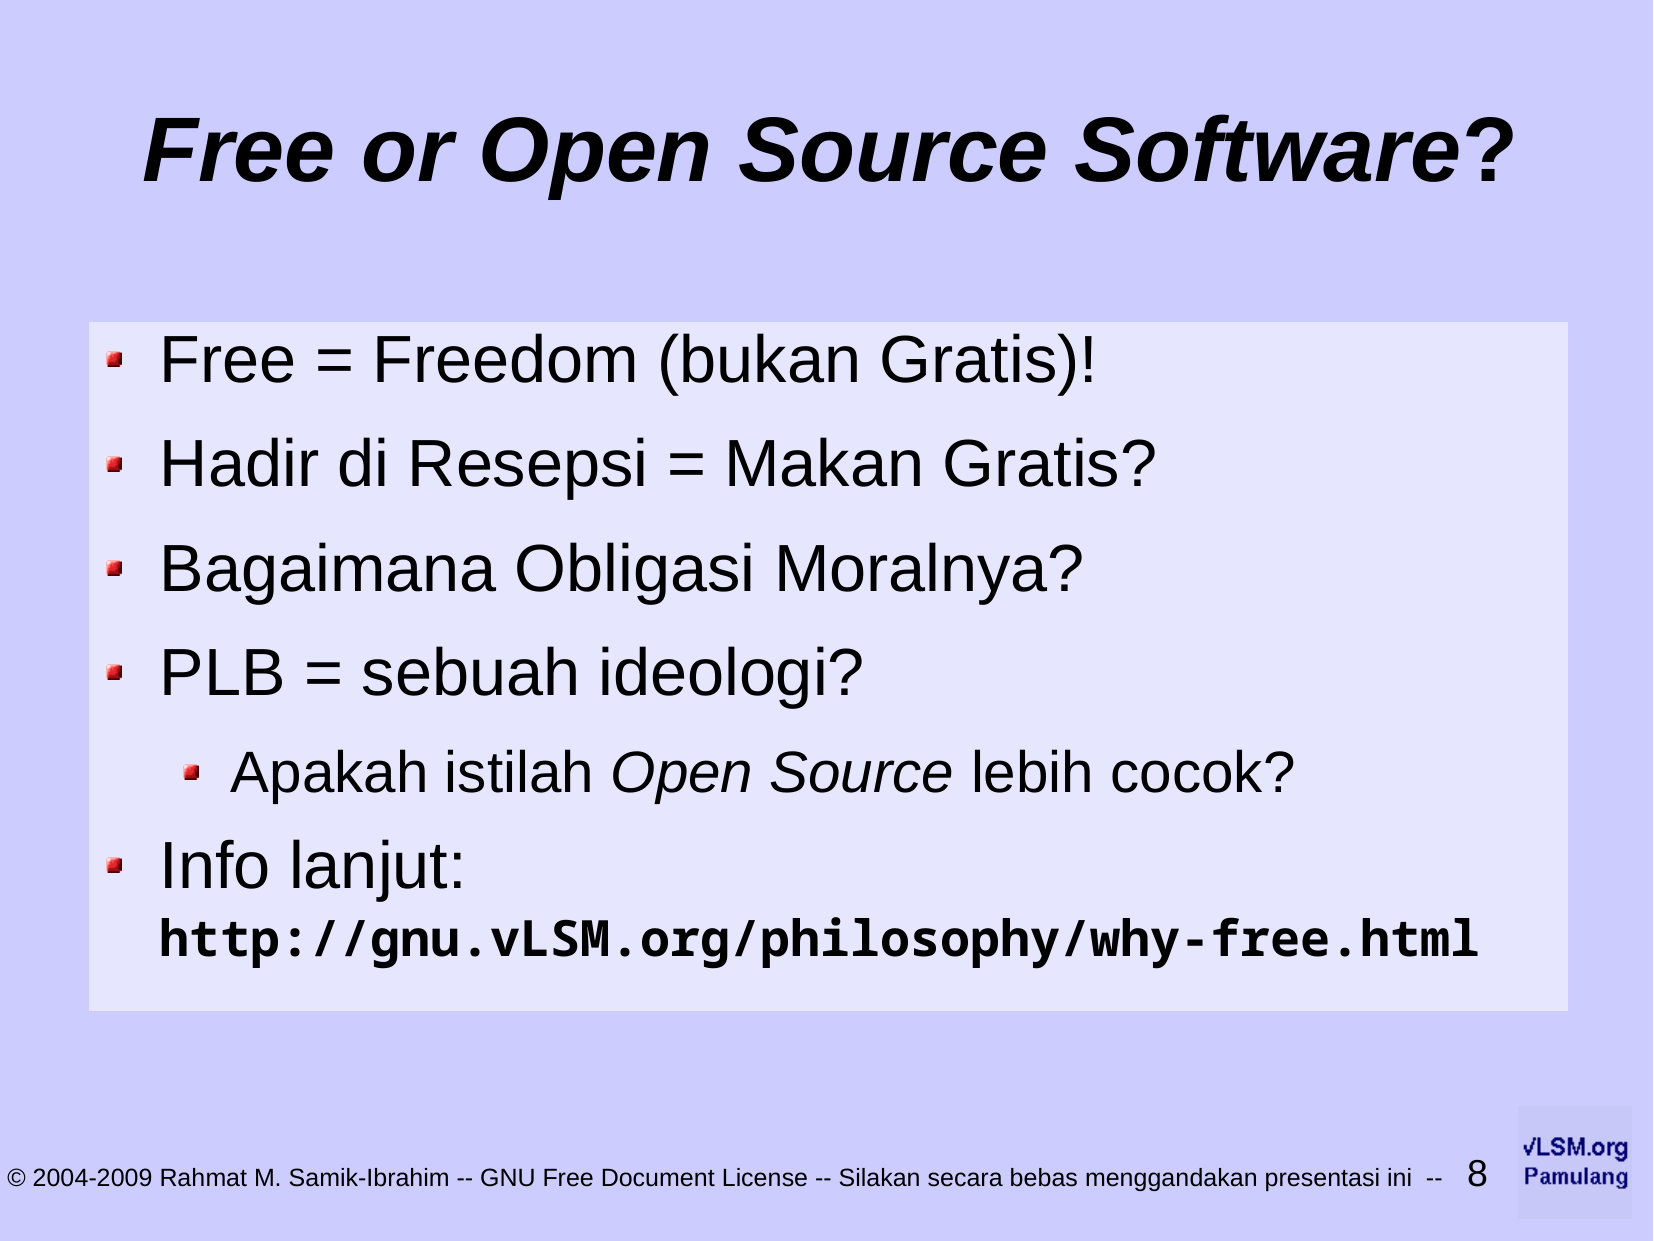

# Free or Open Source Software?
Free = Freedom (bukan Gratis)!
Hadir di Resepsi = Makan Gratis?
Bagaimana Obligasi Moralnya?
PLB = sebuah ideologi?
Apakah istilah Open Source lebih cocok?
Info lanjut: http://gnu.vLSM.org/philosophy/why-free.html